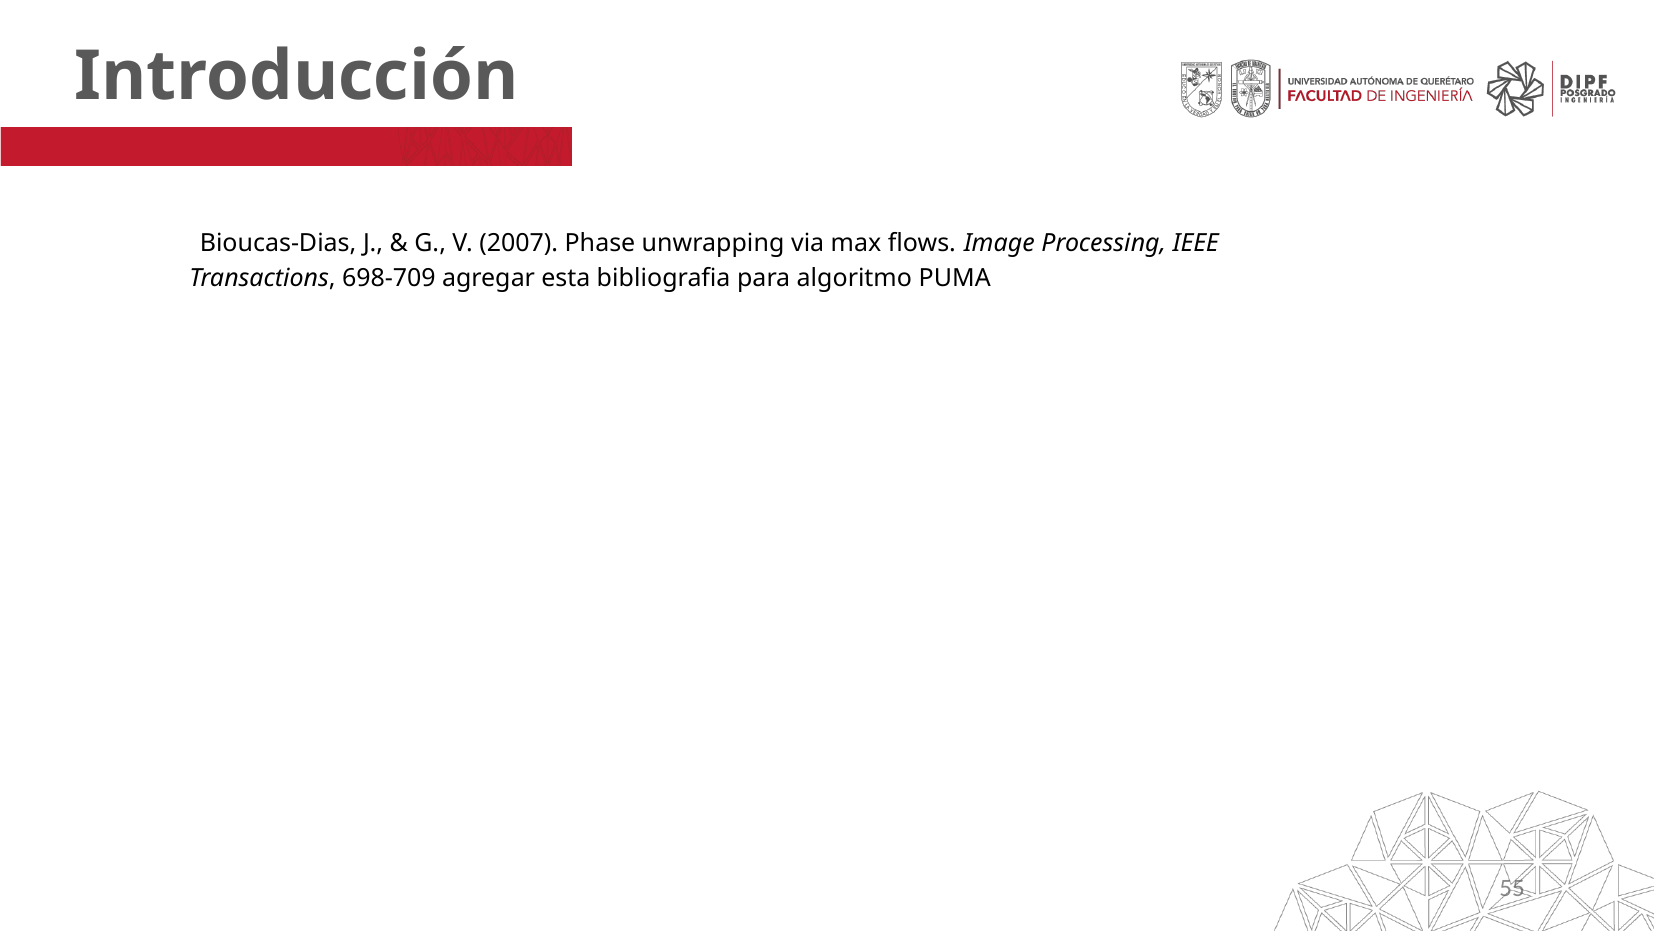

Introducción
 Bioucas-Dias, J., & G., V. (2007). Phase unwrapping via max flows. Image Processing, IEEE
Transactions, 698-709 agregar esta bibliografia para algoritmo PUMA
55